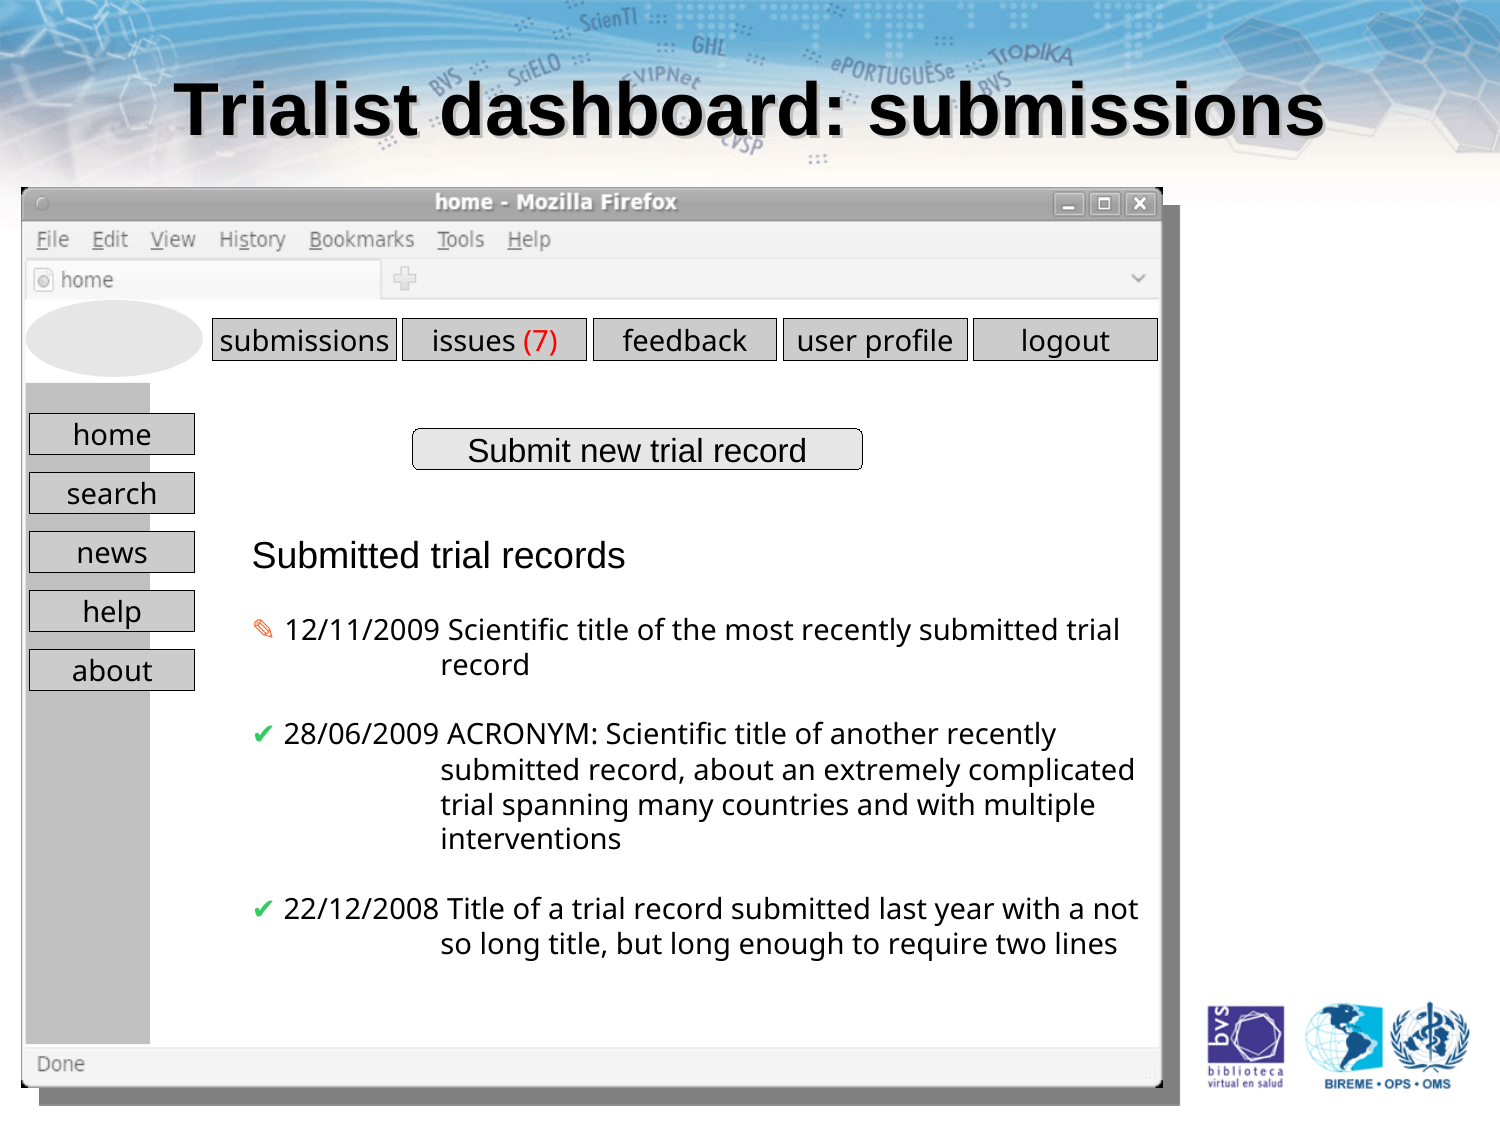

# Trialist dashboard: submissions
submissions
issues (7)
feedback
user profile
logout
home
search
news
help
about
Submit new trial record
Submitted trial records
✎ 12/11/2009 Scientific title of the most recently submitted trial record
✔ 28/06/2009 ACRONYM: Scientific title of another recently submitted record, about an extremely complicated trial spanning many countries and with multiple interventions
✔ 22/12/2008 Title of a trial record submitted last year with a not so long title, but long enough to require two lines